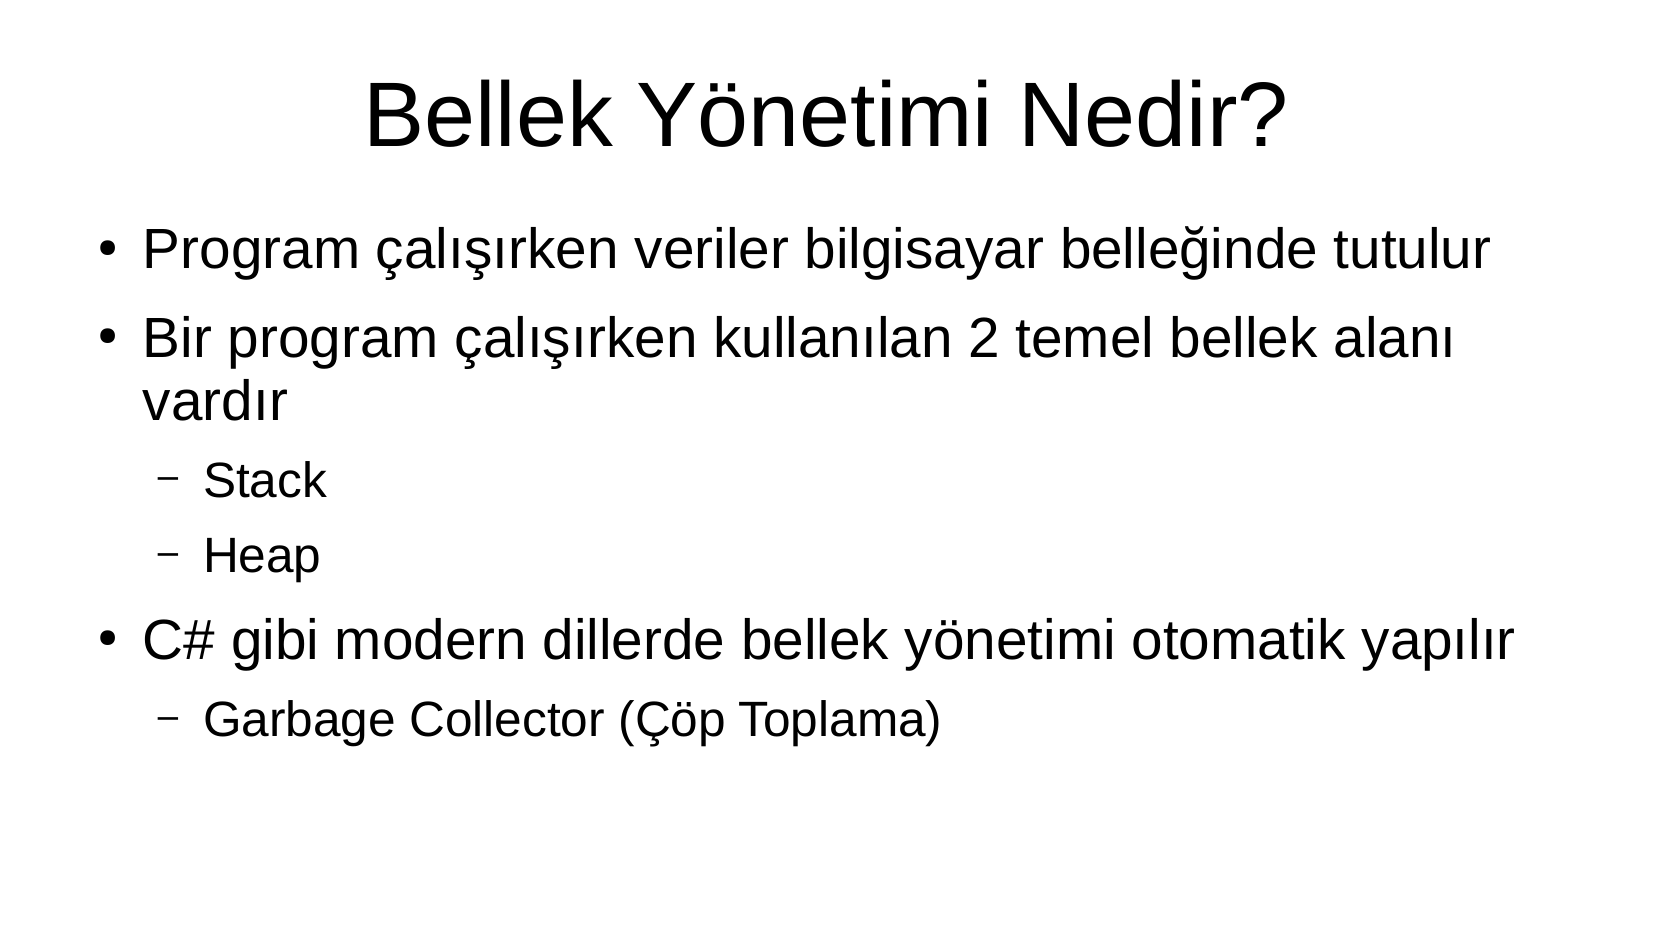

# Bellek Yönetimi Nedir?
Program çalışırken veriler bilgisayar belleğinde tutulur
Bir program çalışırken kullanılan 2 temel bellek alanı vardır
Stack
Heap
C# gibi modern dillerde bellek yönetimi otomatik yapılır
Garbage Collector (Çöp Toplama)